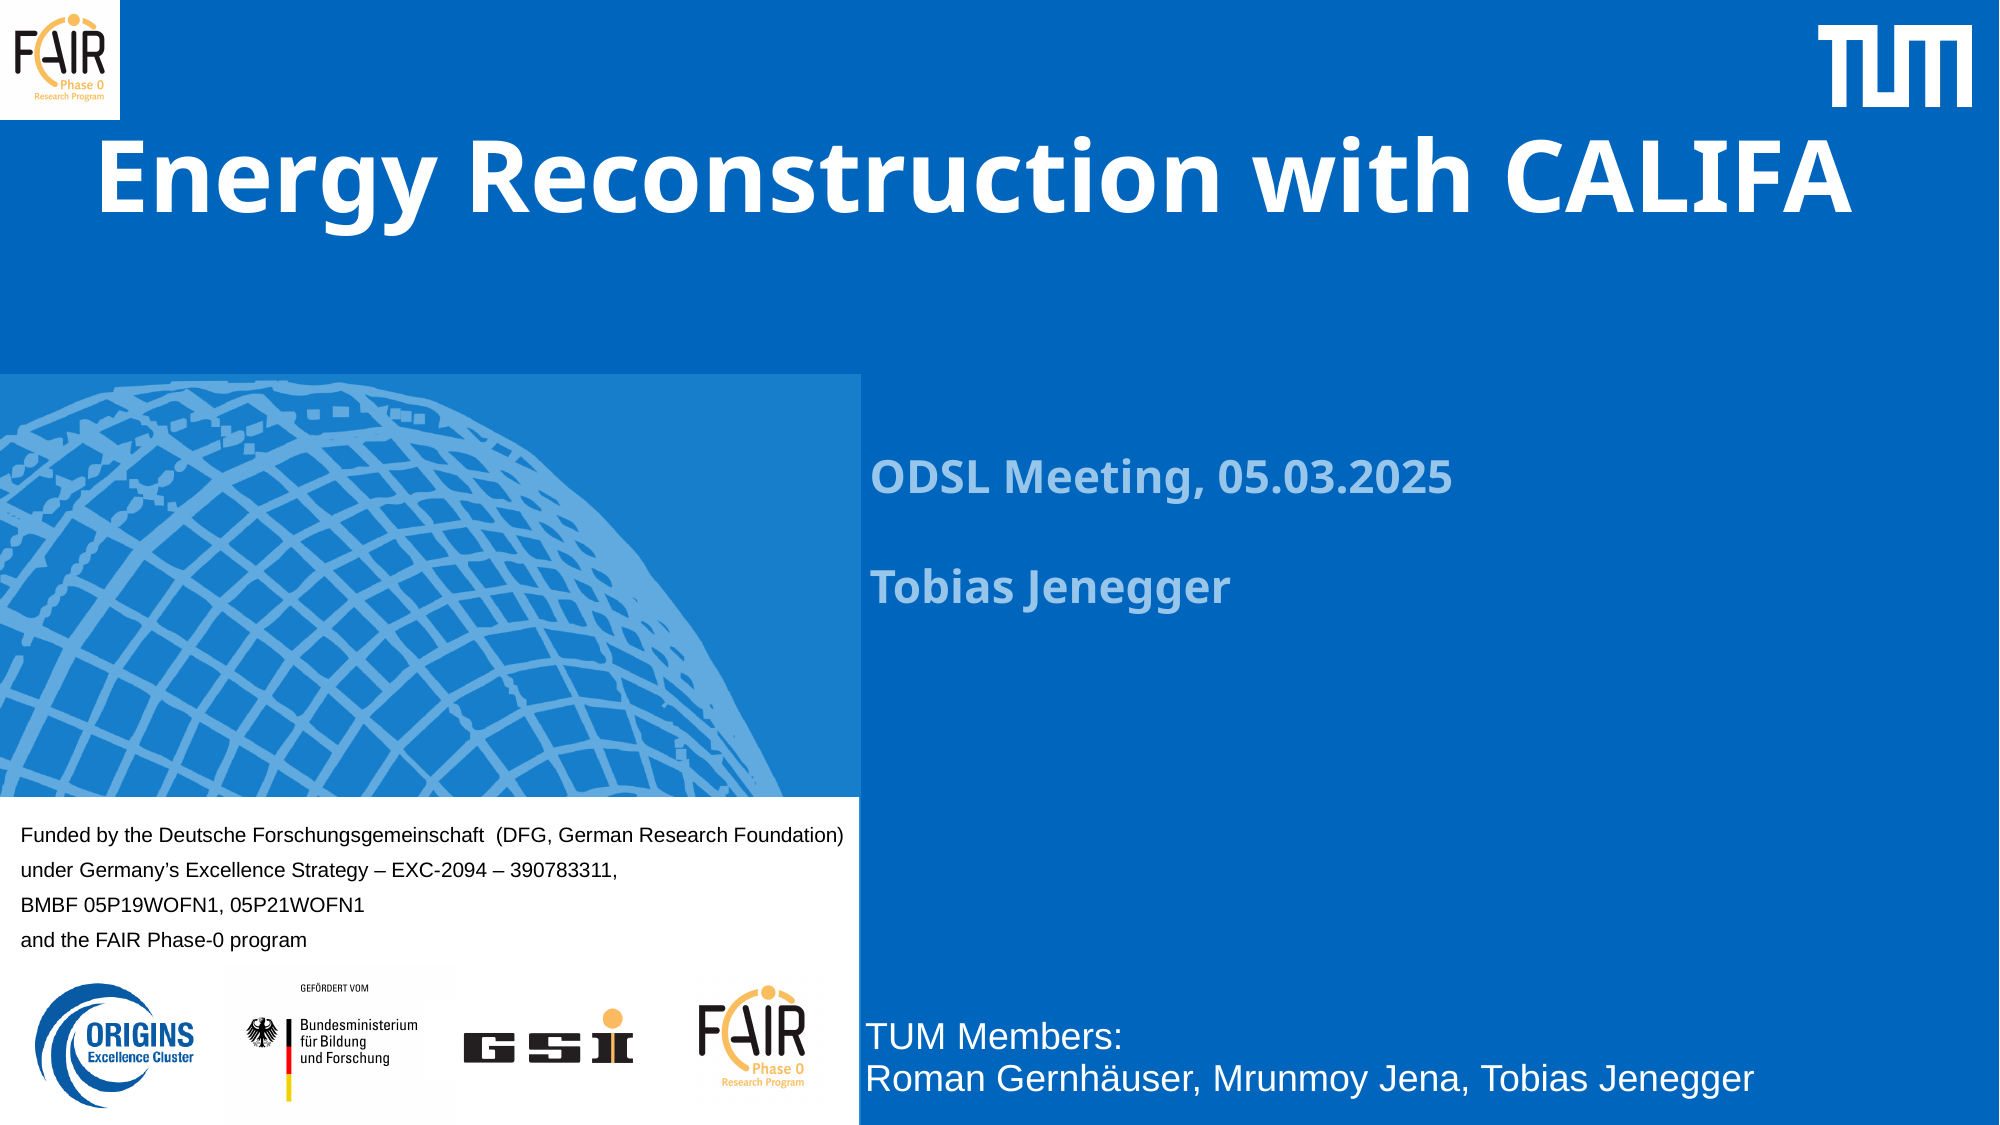

Energy Reconstruction with CALIFA
ODSL Meeting, 05.03.2025
Tobias Jenegger
Funded by the Deutsche Forschungsgemeinschaft (DFG, German Research Foundation)
under Germany’s Excellence Strategy – EXC-2094 – 390783311,
BMBF 05P19WOFN1, 05P21WOFN1
and the FAIR Phase-0 program
Physics with R3B
CALIFA – Design
TUM Members:
Roman Gernhäuser, Mrunmoy Jena, Tobias Jenegger